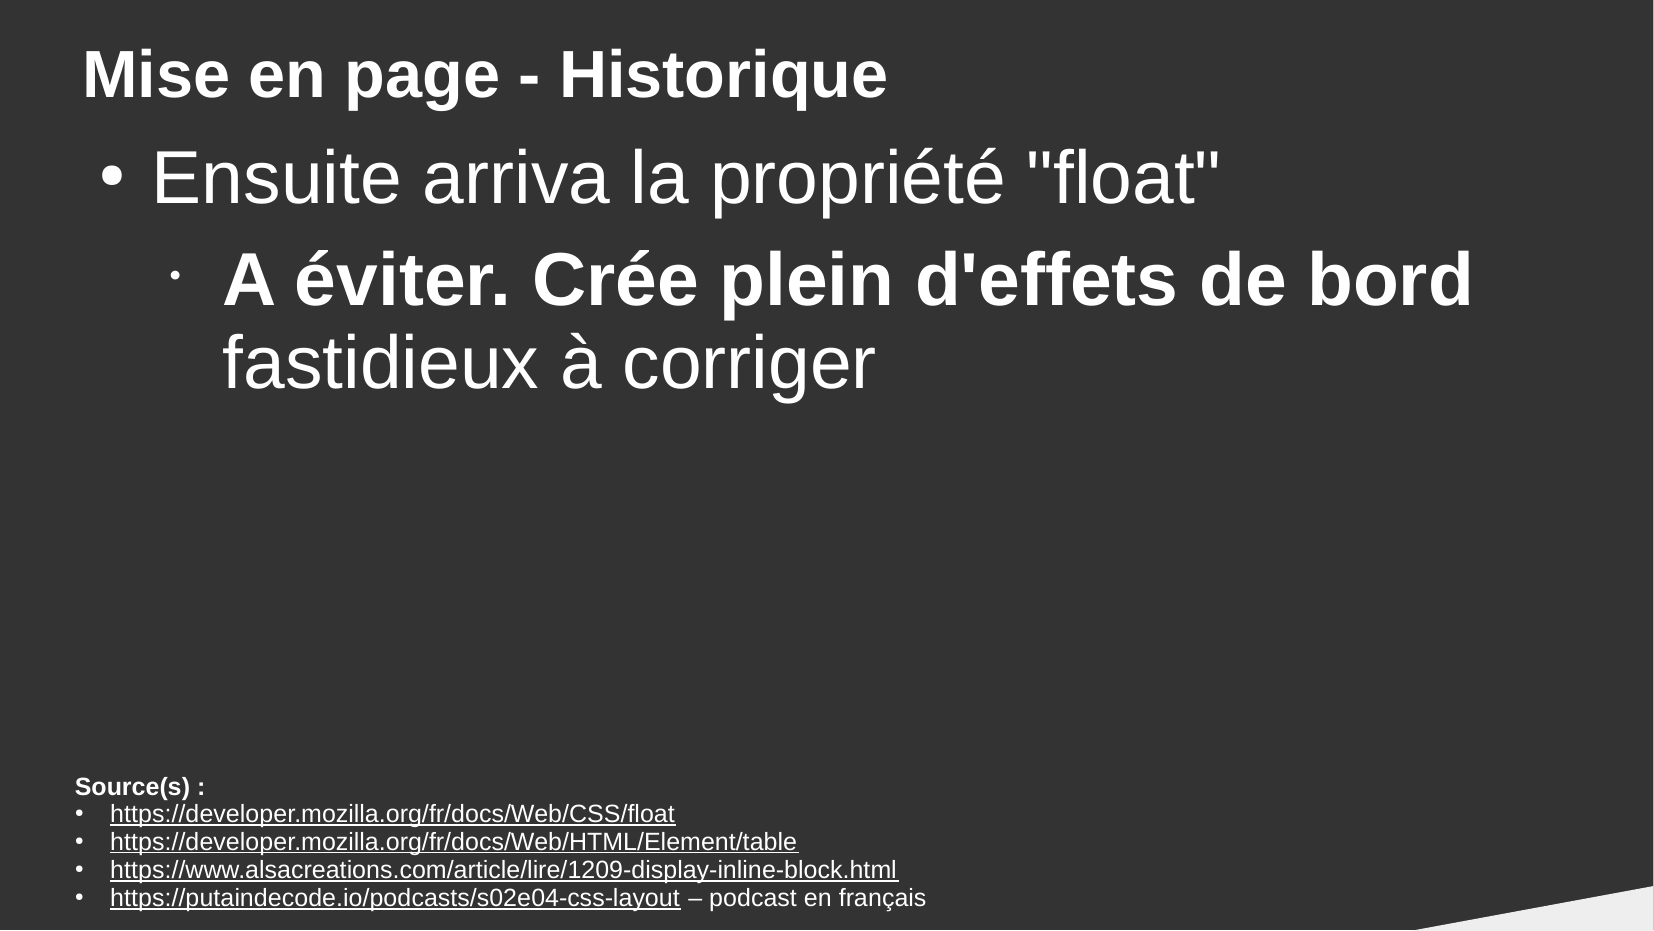

# Mise en page - Historique
Ensuite arriva la propriété "float"
A éviter. Crée plein d'effets de bord fastidieux à corriger
Source(s) :
https://developer.mozilla.org/fr/docs/Web/CSS/float
https://developer.mozilla.org/fr/docs/Web/HTML/Element/table
https://www.alsacreations.com/article/lire/1209-display-inline-block.html
https://putaindecode.io/podcasts/s02e04-css-layout – podcast en français